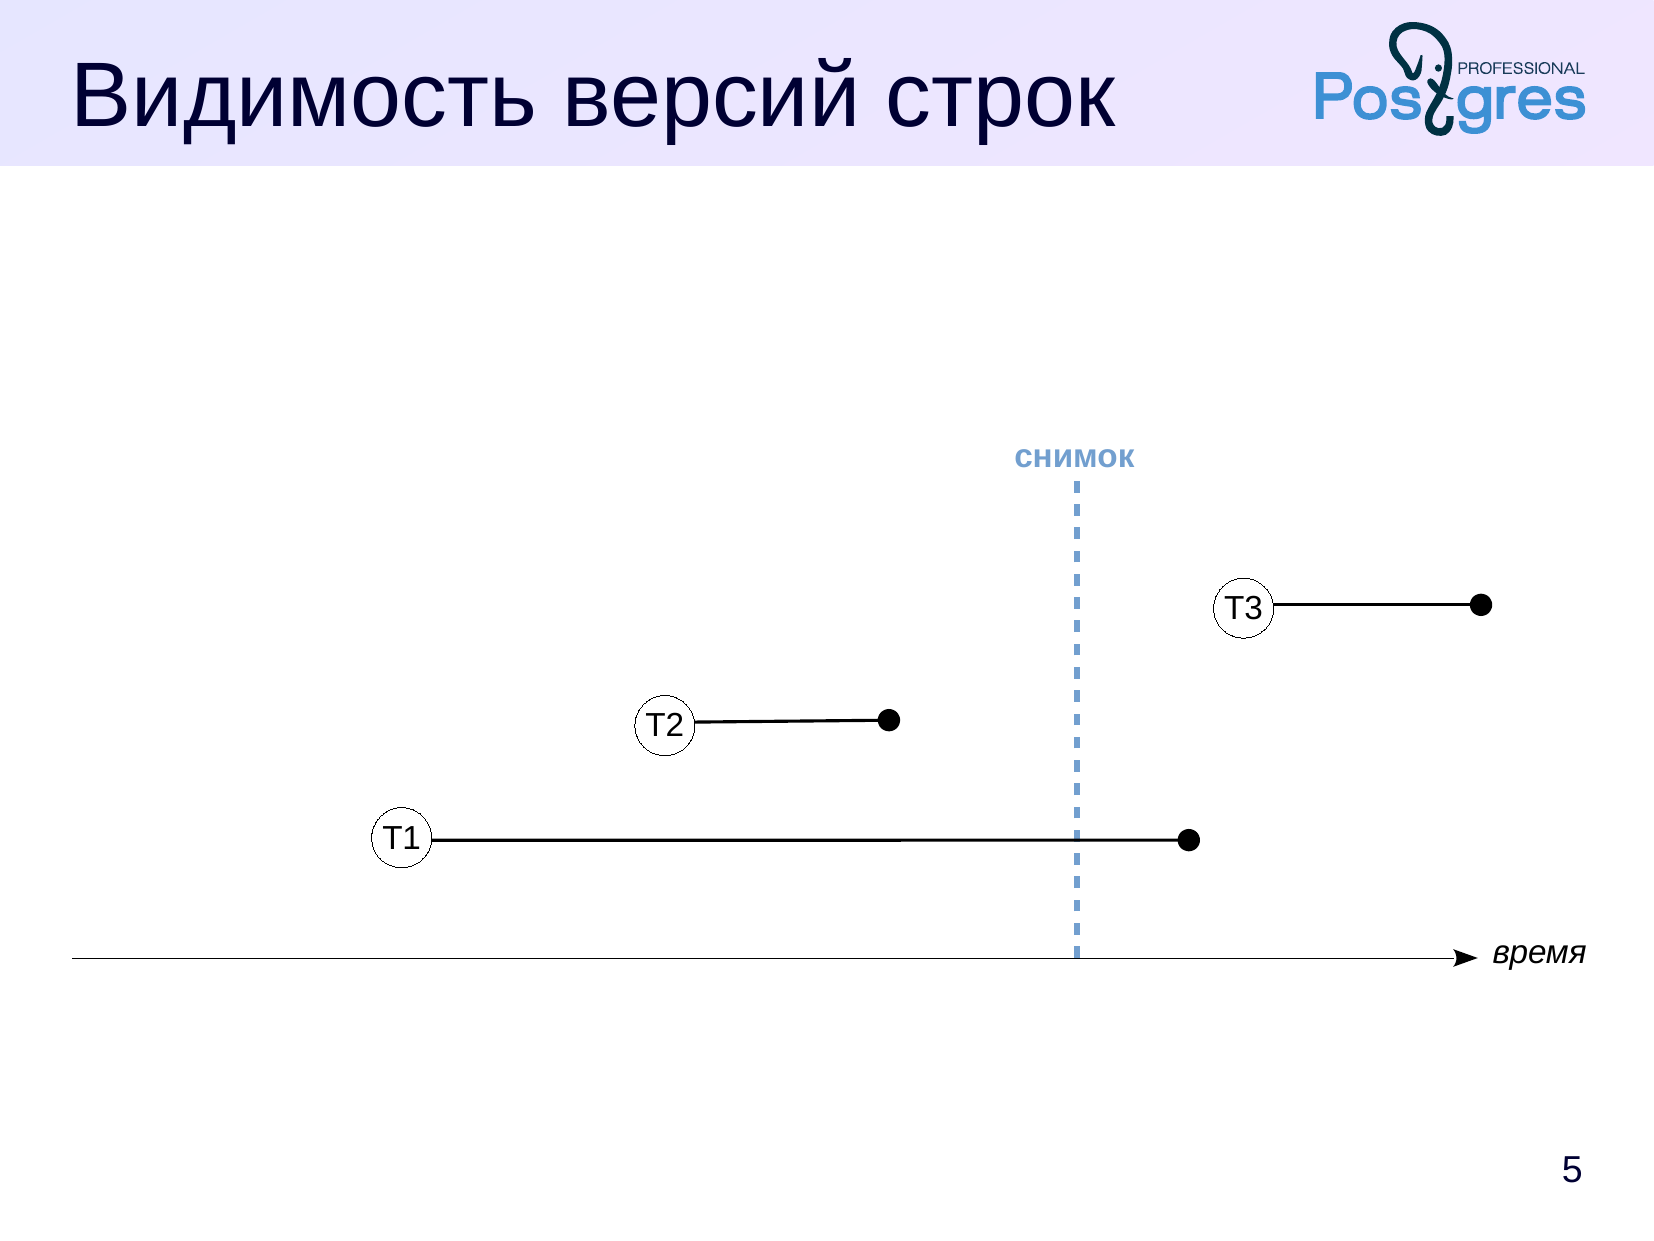

# Видимость версий строк
снимок
T3
T2
T1
время